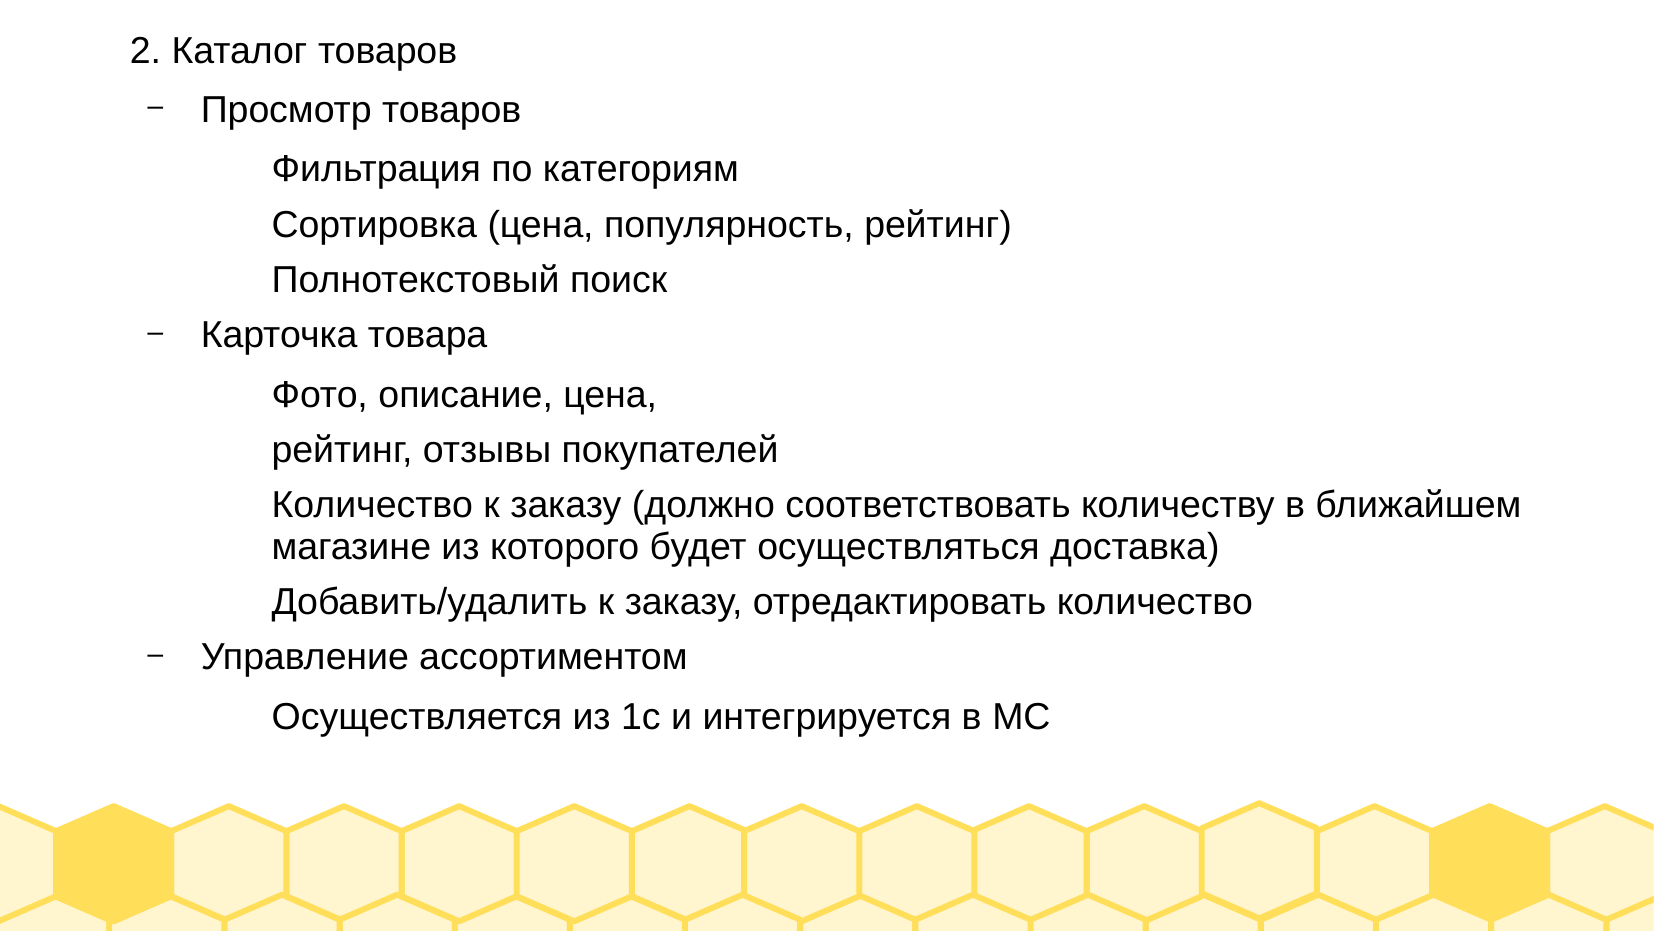

# 2. Каталог товаров
Просмотр товаров
Фильтрация по категориям
Сортировка (цена, популярность, рейтинг)
Полнотекстовый поиск
Карточка товара
Фото, описание, цена,
рейтинг, отзывы покупателей
Количество к заказу (должно соответствовать количеству в ближайшем магазине из которого будет осуществляться доставка)
Добавить/удалить к заказу, отредактировать количество
Управление ассортиментом
Осуществляется из 1с и интегрируется в МС